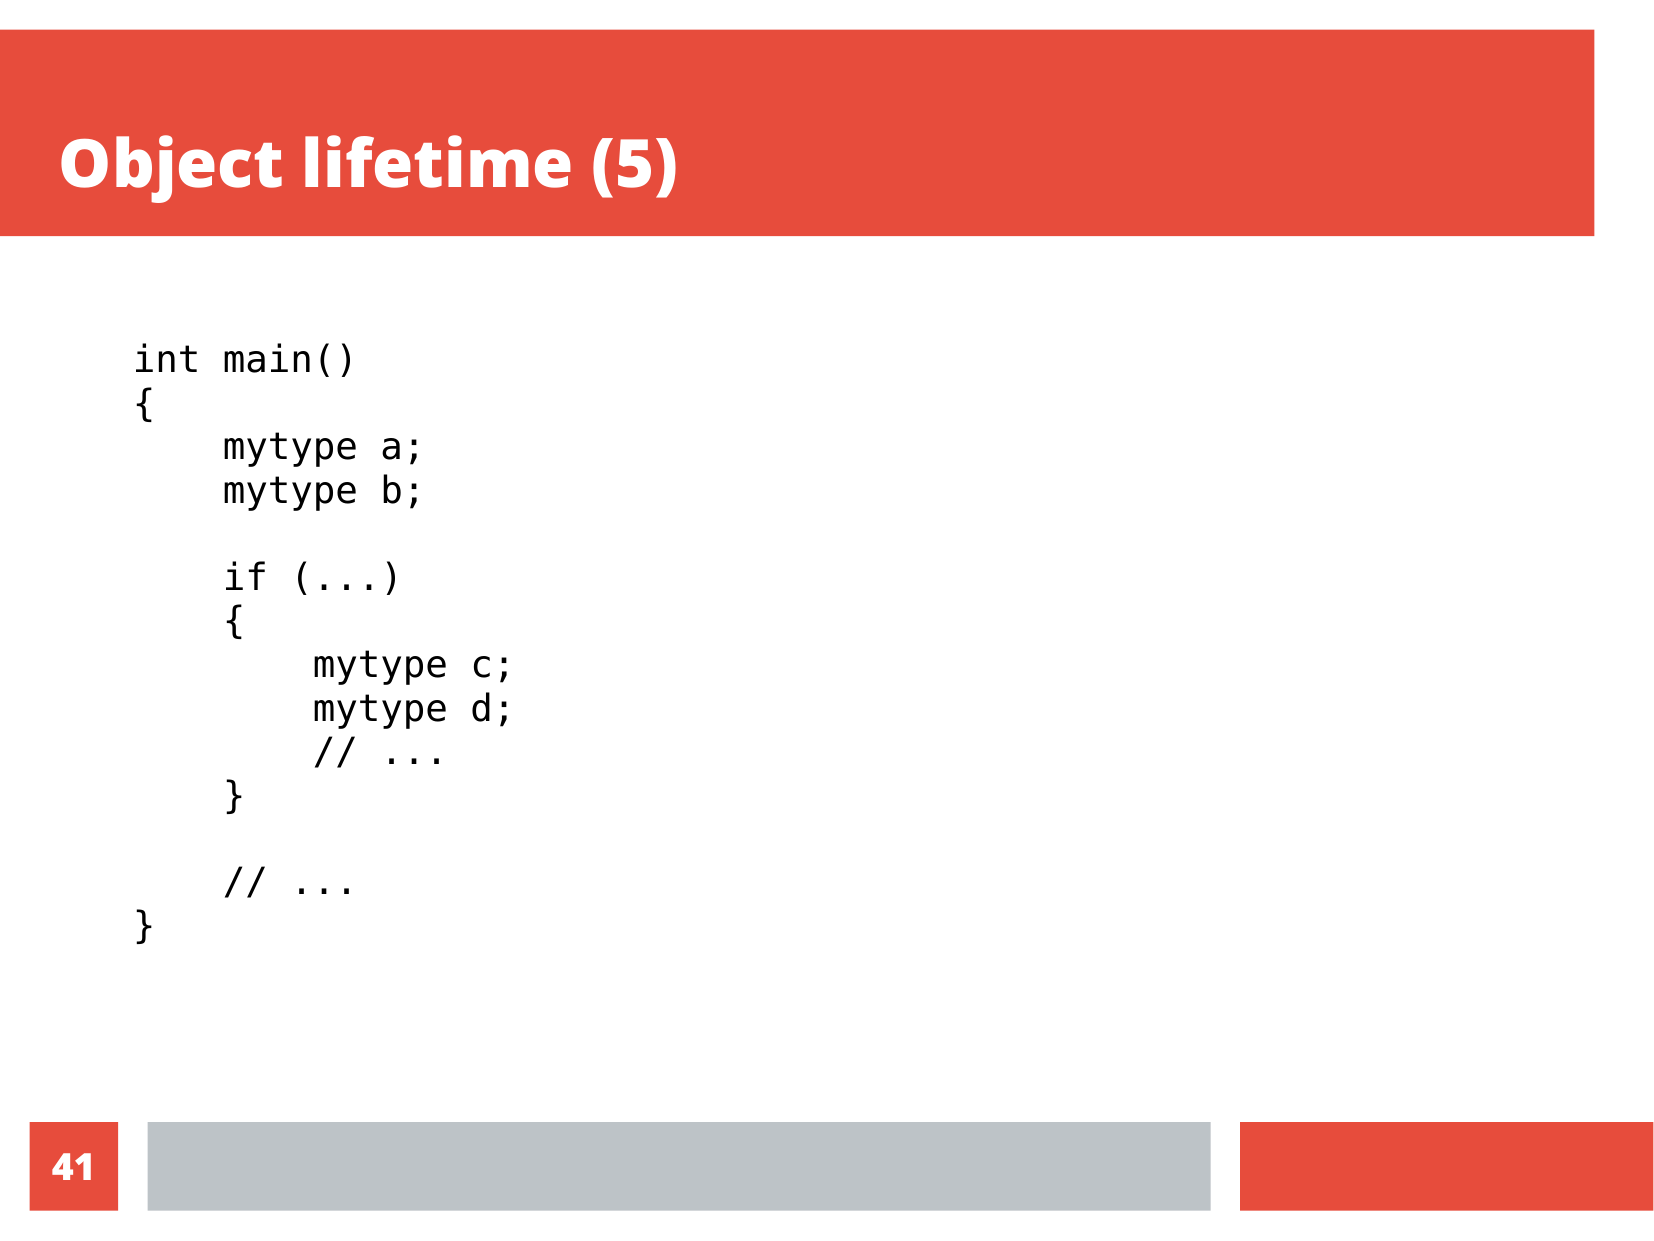

# Object lifetime (5)
int main()
{
 mytype a;
 mytype b;
 if (...)
 {
 mytype c;
 mytype d;
 // ...
 }
 // ...
}
41